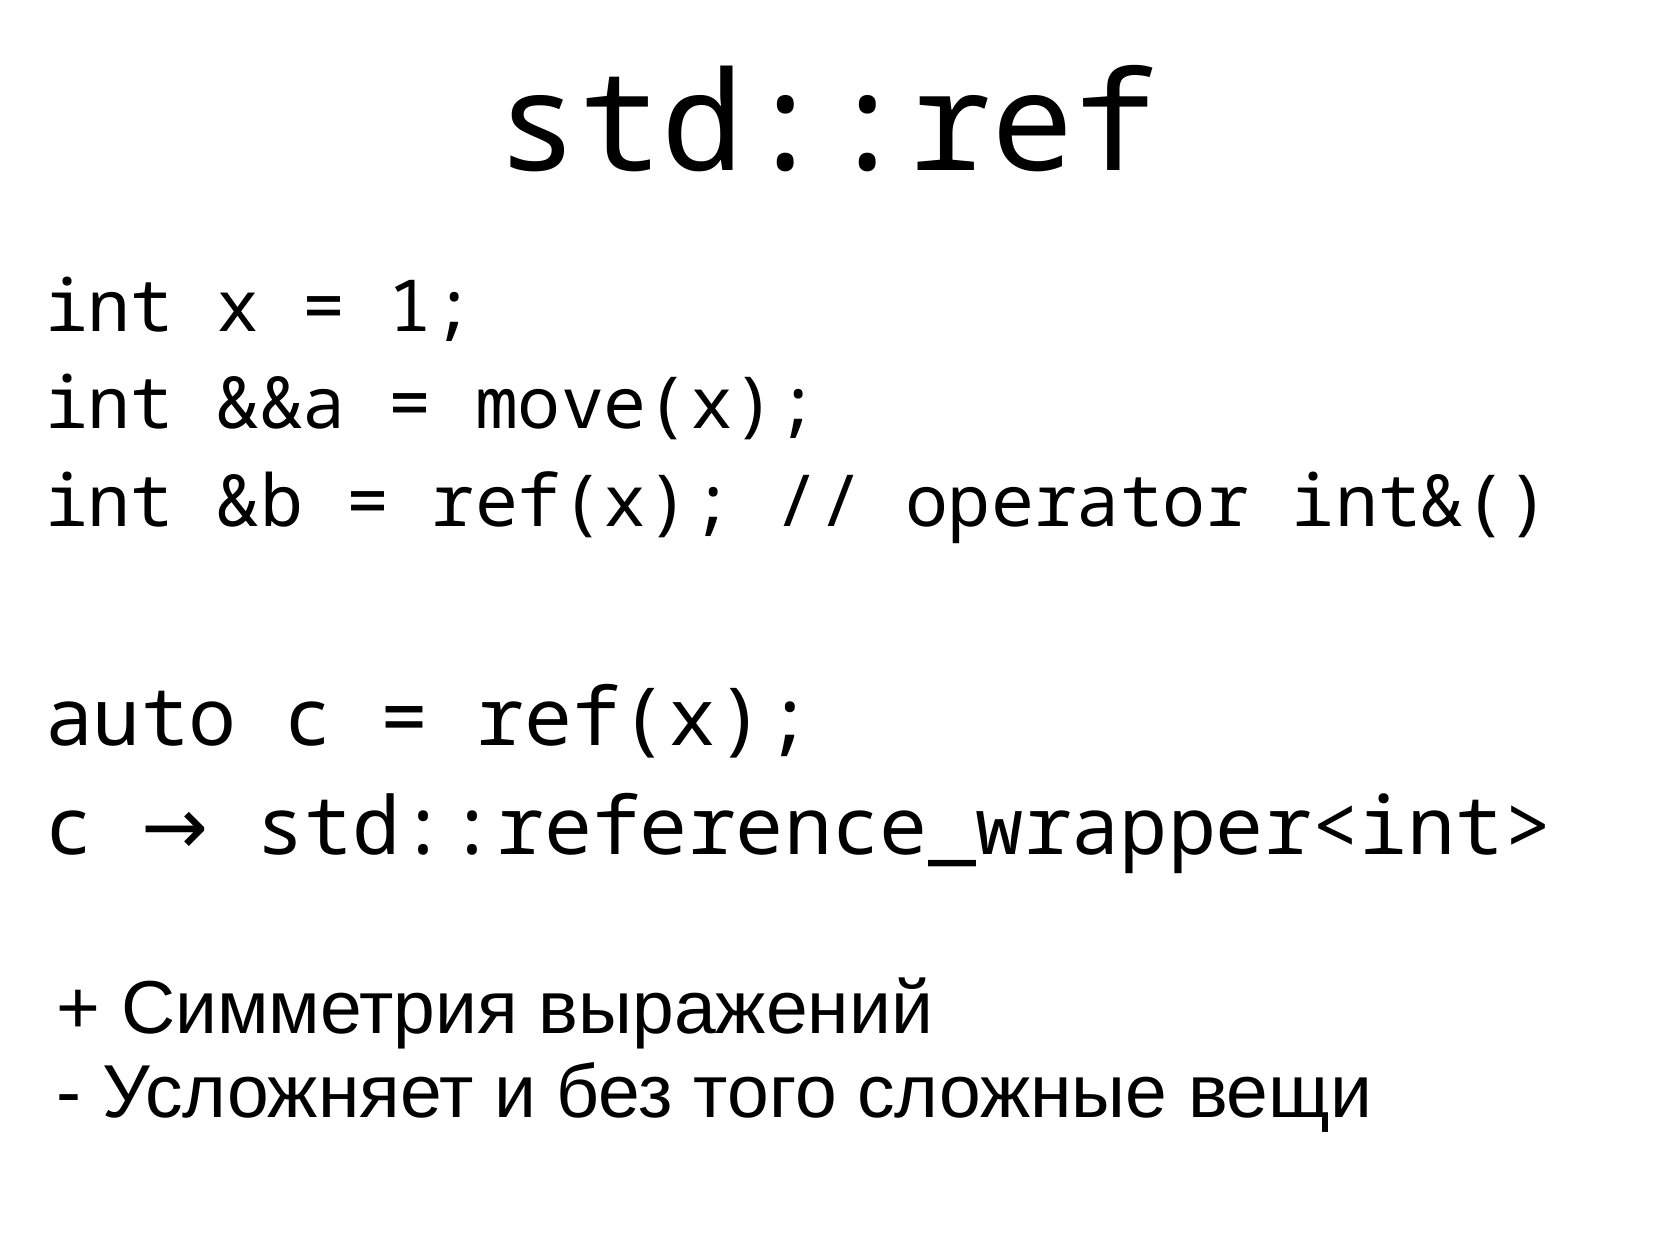

# std::ref
int x = 1;
int &&a = move(x);
int &b = ref(x); // operator int&()
auto c = ref(x);
c → std::reference_wrapper<int>
+ Симметрия выражений
- Усложняет и без того сложные вещи